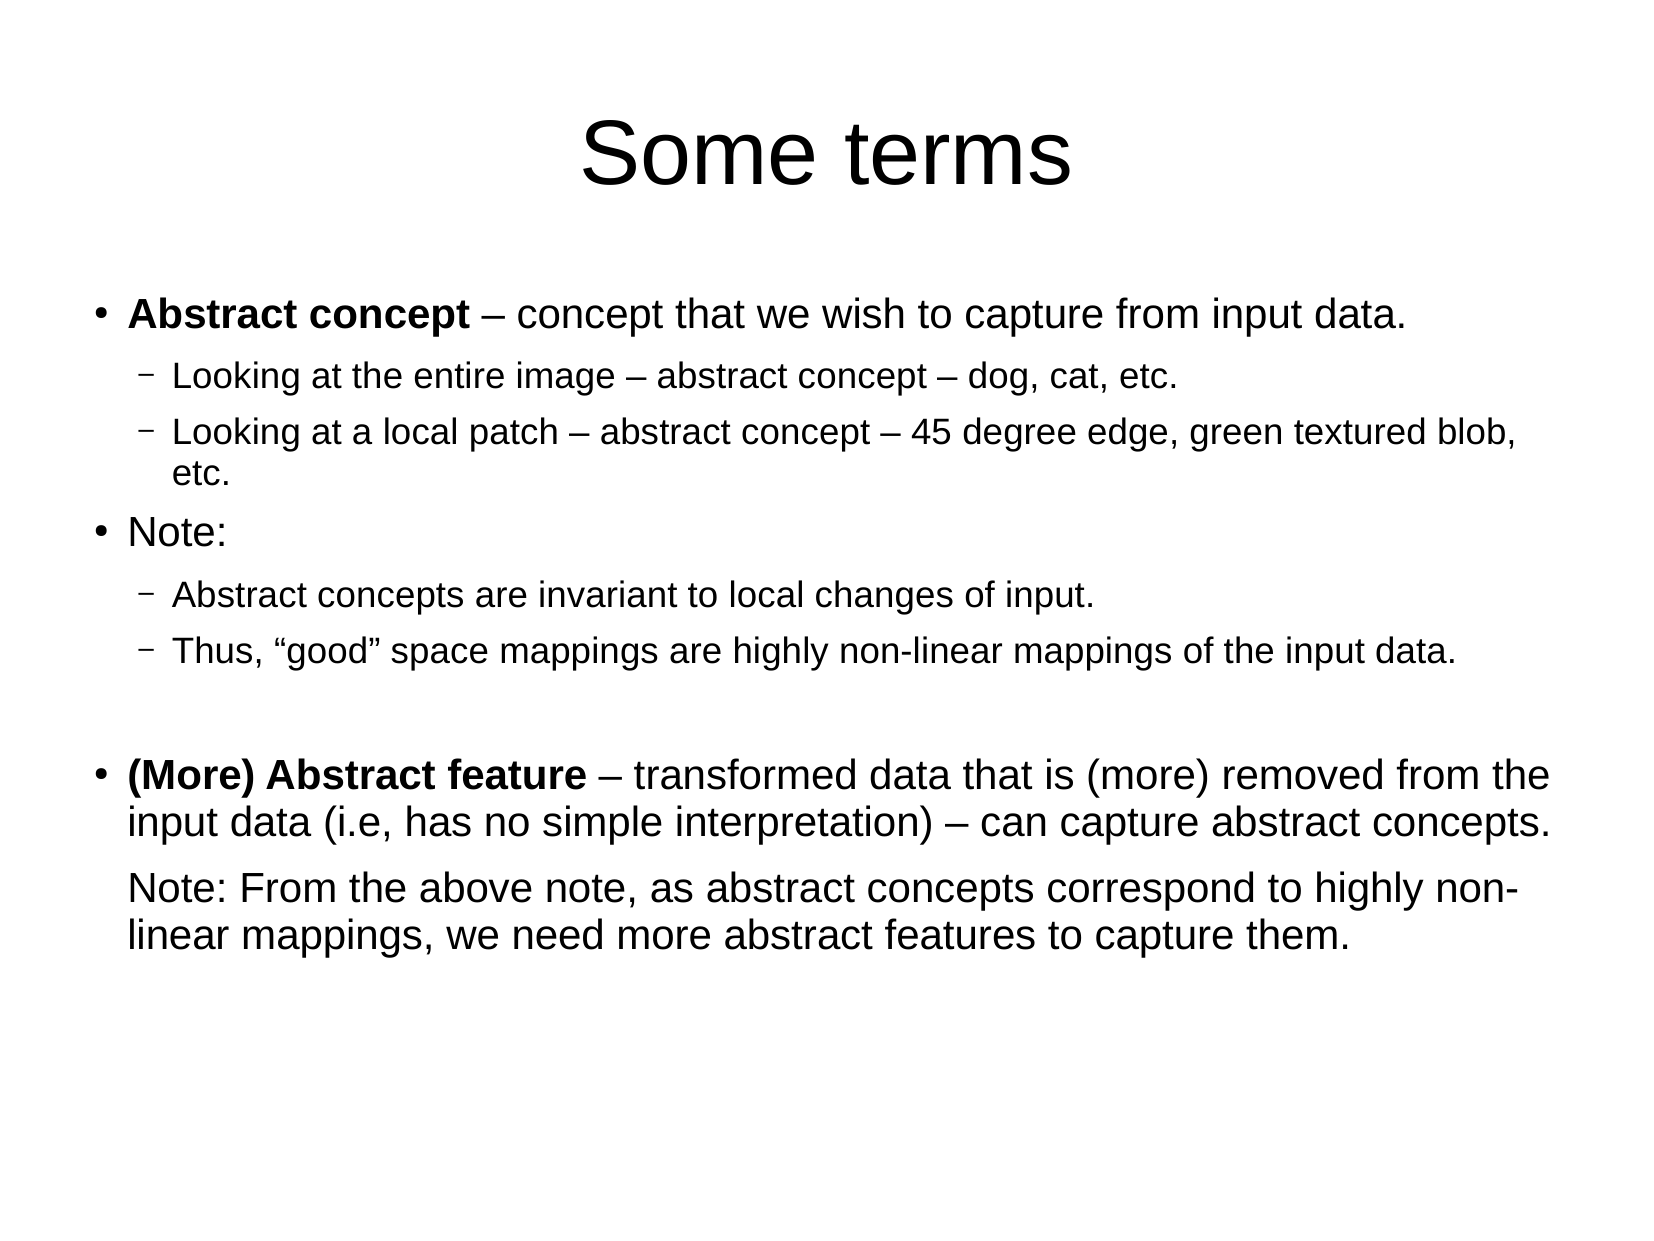

# Some terms
Abstract concept – concept that we wish to capture from input data.
Looking at the entire image – abstract concept – dog, cat, etc.
Looking at a local patch – abstract concept – 45 degree edge, green textured blob, etc.
Note:
Abstract concepts are invariant to local changes of input.
Thus, “good” space mappings are highly non-linear mappings of the input data.
(More) Abstract feature – transformed data that is (more) removed from the input data (i.e, has no simple interpretation) – can capture abstract concepts.
Note: From the above note, as abstract concepts correspond to highly non-linear mappings, we need more abstract features to capture them.